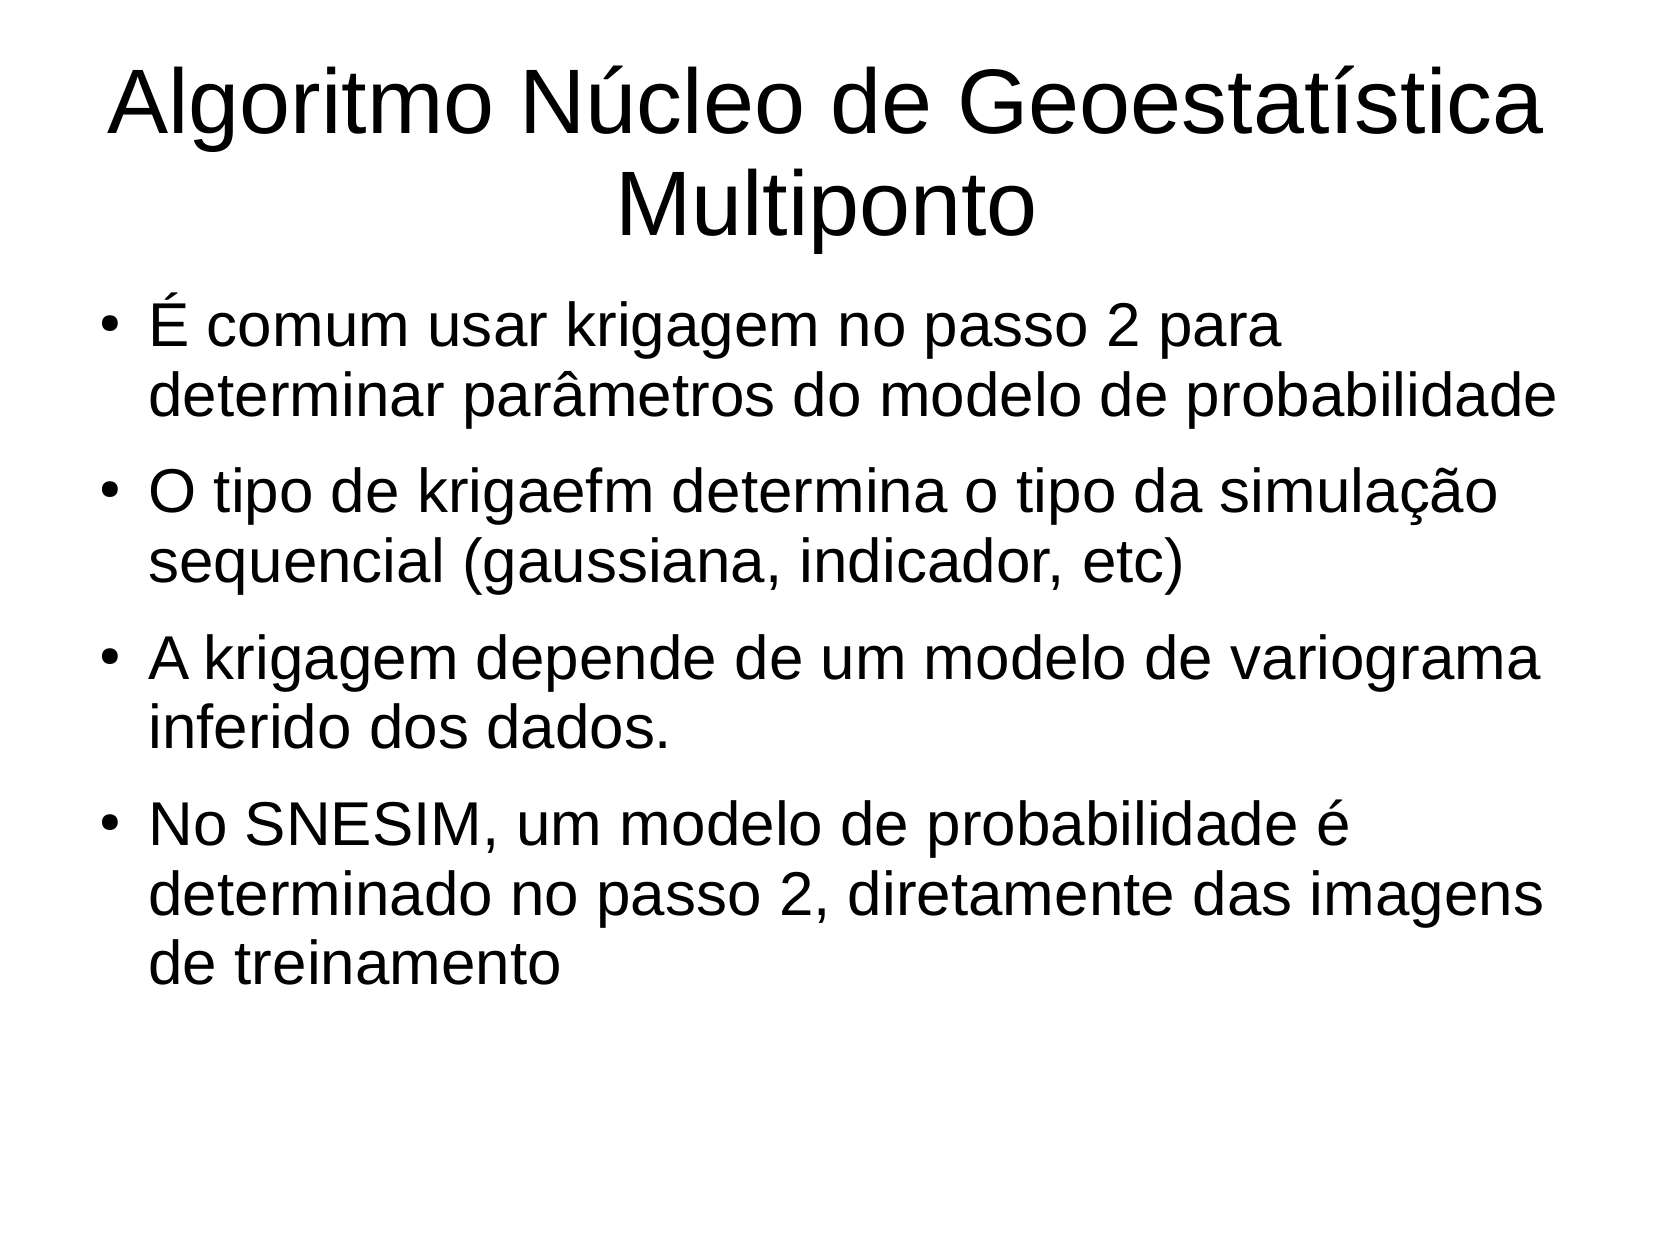

# Algoritmo Núcleo de Geoestatística Multiponto
É comum usar krigagem no passo 2 para determinar parâmetros do modelo de probabilidade
O tipo de krigaefm determina o tipo da simulação sequencial (gaussiana, indicador, etc)
A krigagem depende de um modelo de variograma inferido dos dados.
No SNESIM, um modelo de probabilidade é determinado no passo 2, diretamente das imagens de treinamento